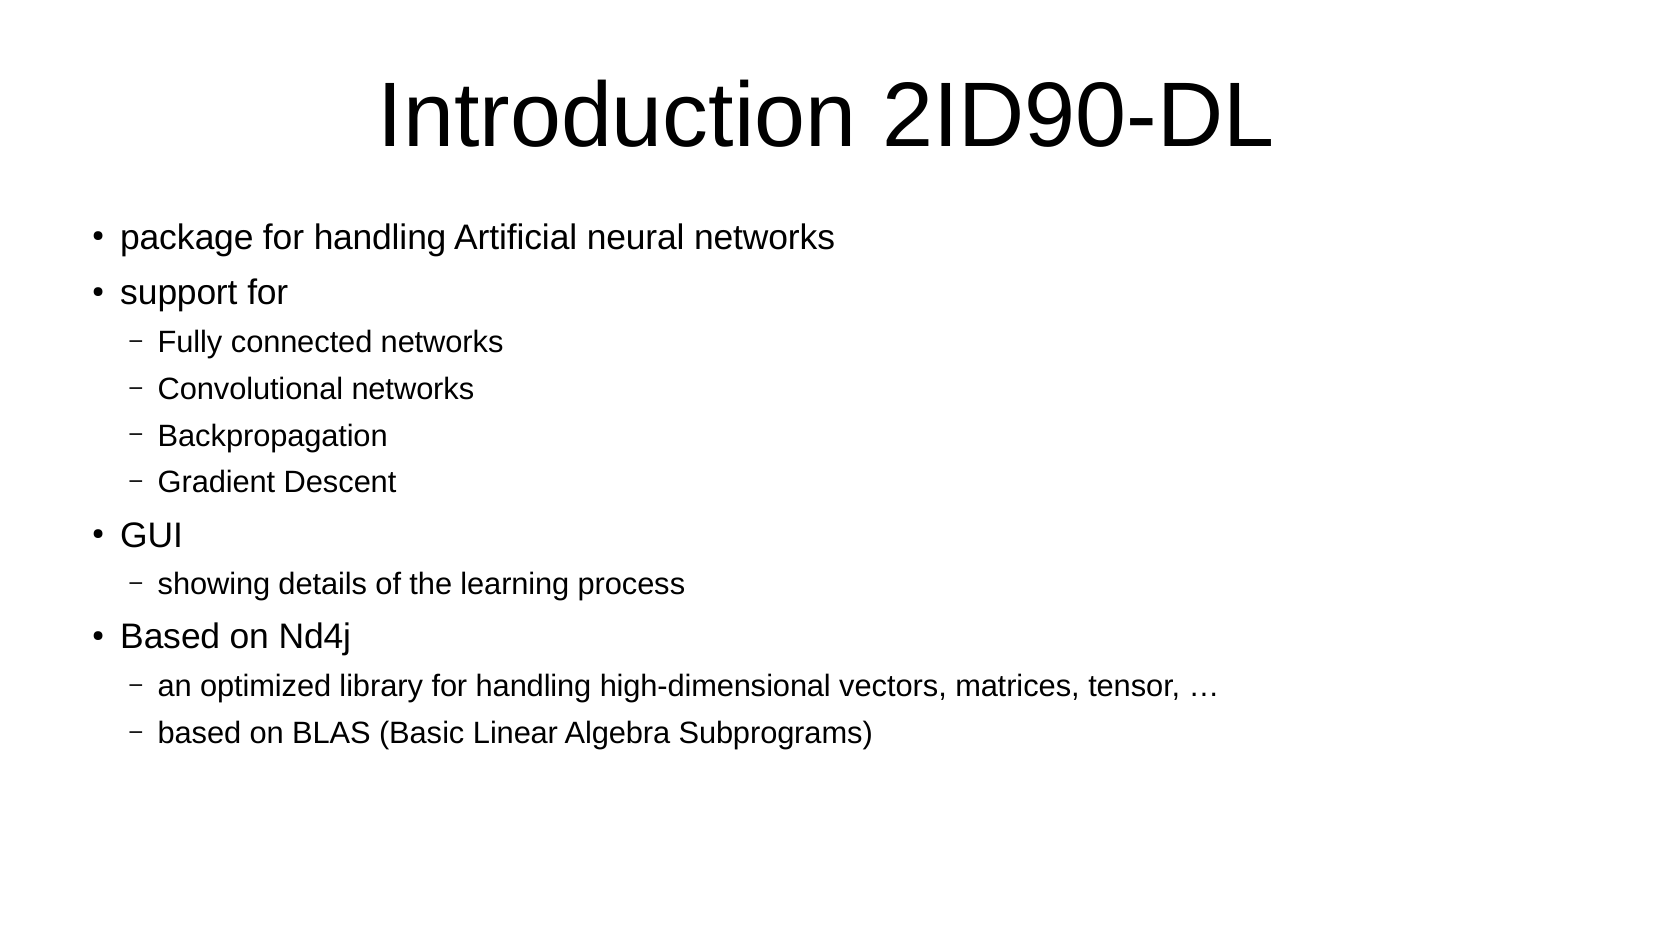

# Introduction 2ID90-DL
package for handling Artificial neural networks
support for
Fully connected networks
Convolutional networks
Backpropagation
Gradient Descent
GUI
showing details of the learning process
Based on Nd4j
an optimized library for handling high-dimensional vectors, matrices, tensor, …
based on BLAS (Basic Linear Algebra Subprograms)